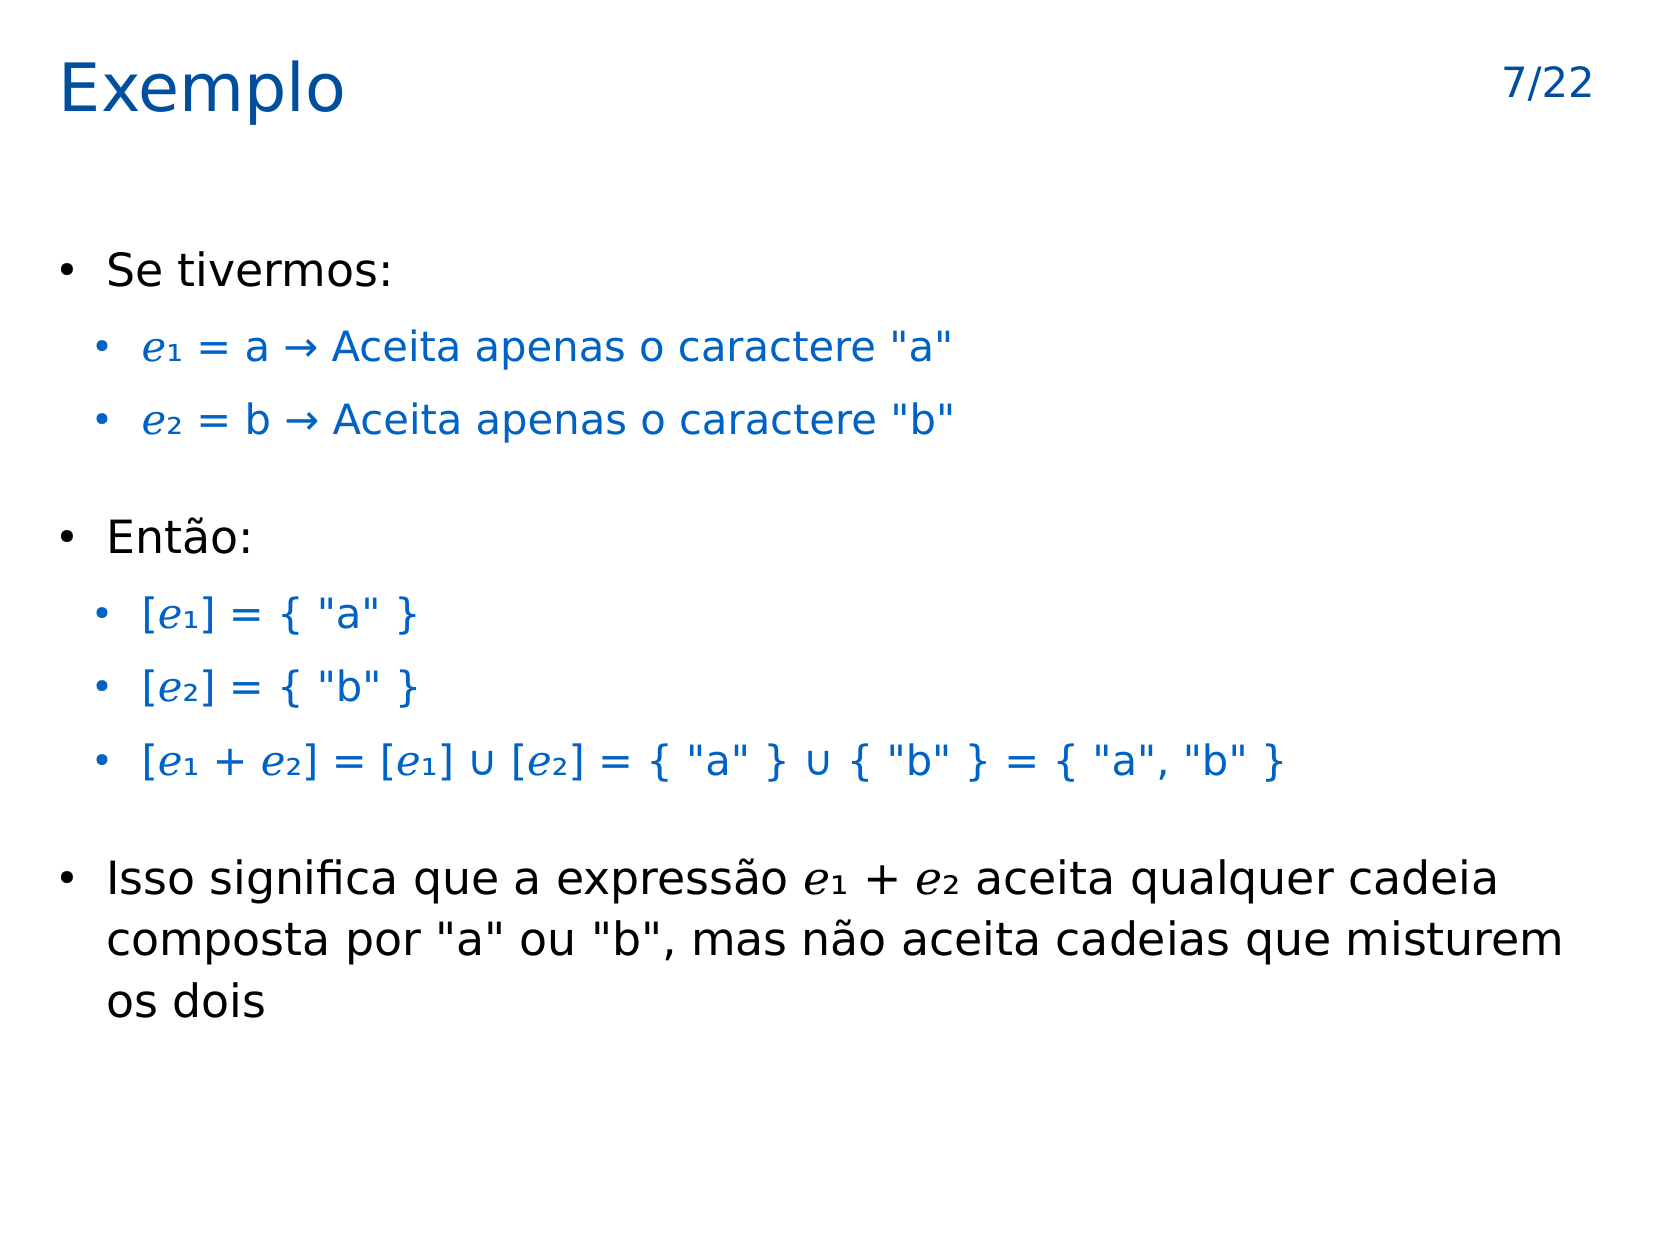

# Exemplo
7
Se tivermos:
ℯ₁ = a → Aceita apenas o caractere "a"
ℯ₂ = b → Aceita apenas o caractere "b"
Então:
[ℯ₁] = { "a" }
[ℯ₂] = { "b" }
[ℯ₁ + ℯ₂] = [ℯ₁] ∪ [ℯ₂] = { "a" } ∪ { "b" } = { "a", "b" }
Isso significa que a expressão ℯ₁ + ℯ₂ aceita qualquer cadeia composta por "a" ou "b", mas não aceita cadeias que misturem os dois